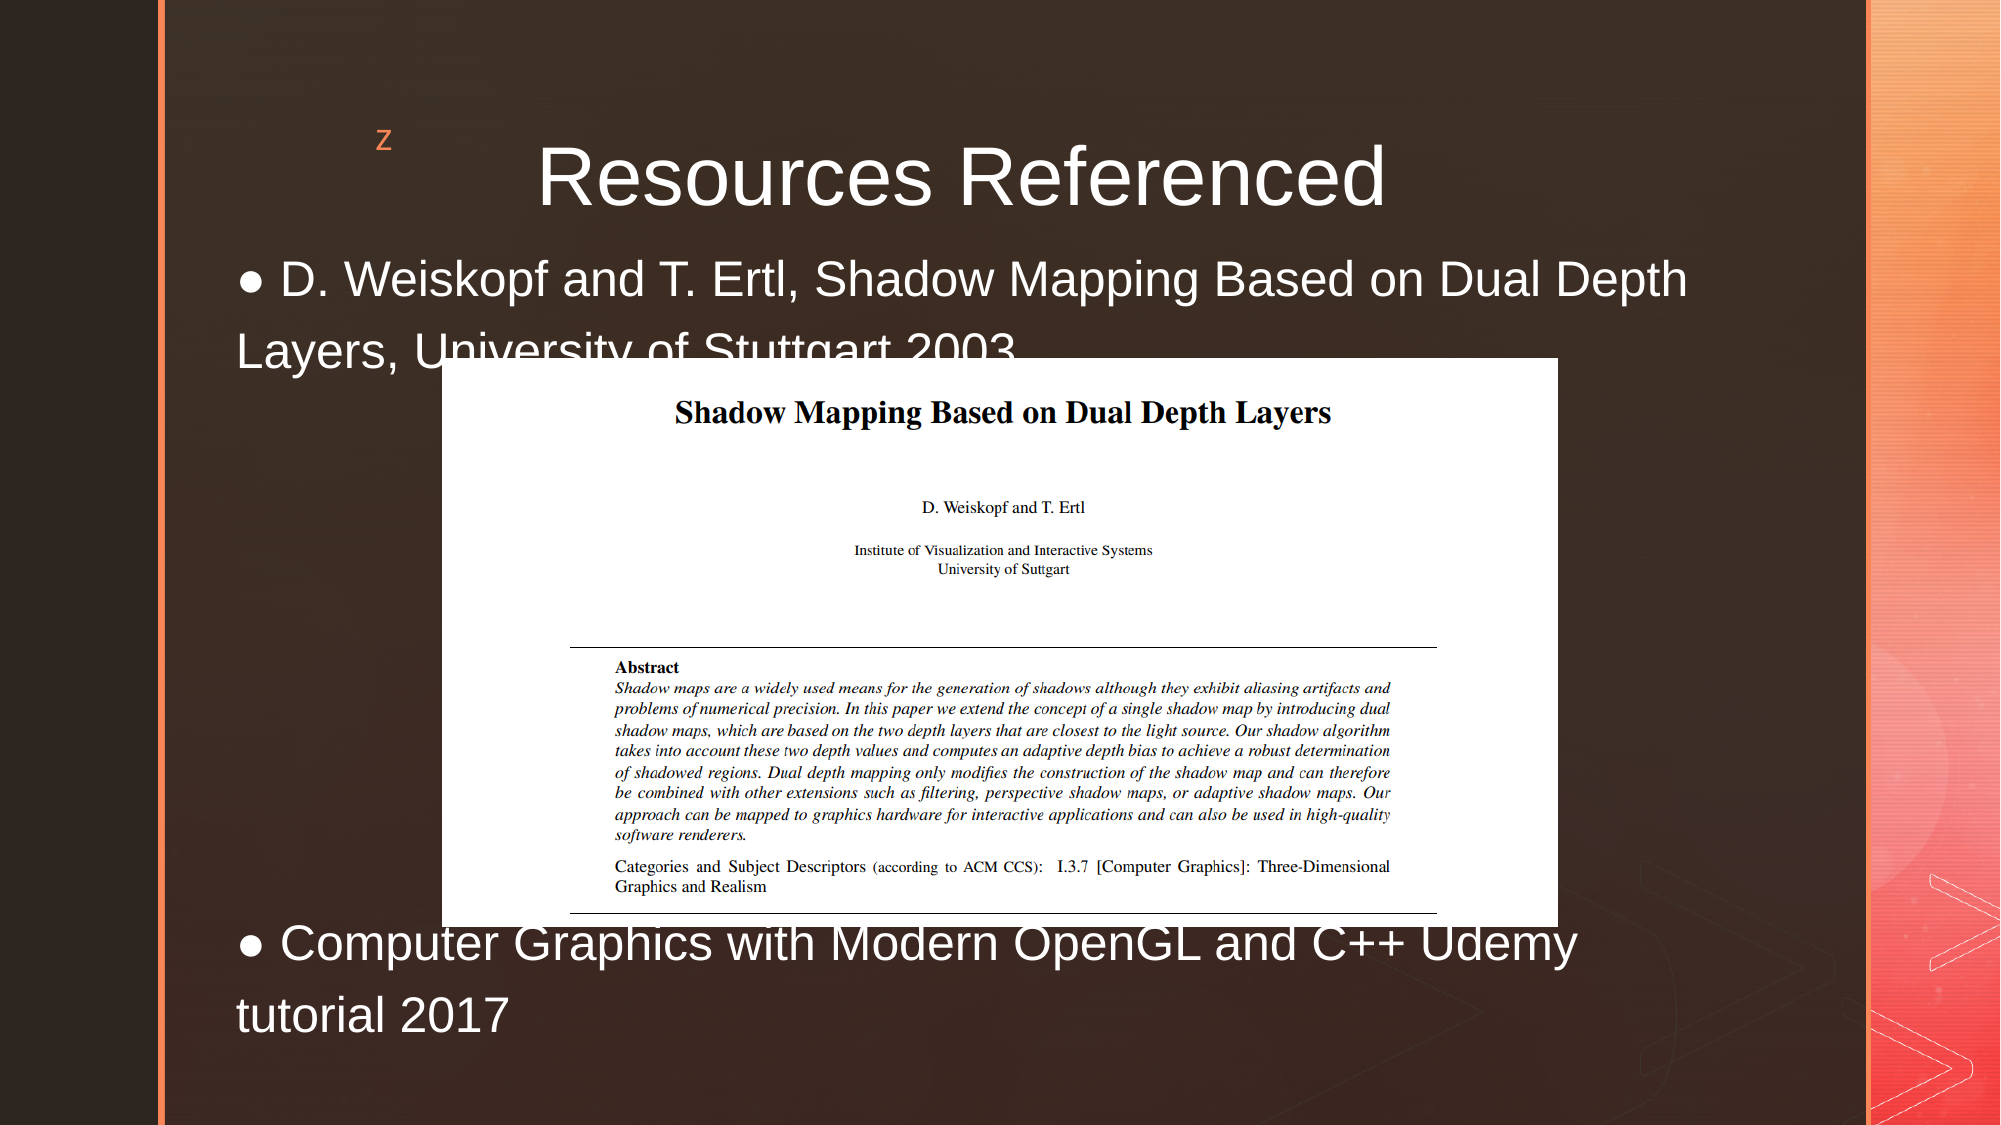

# Resources Referenced
● D. Weiskopf and T. Ertl, Shadow Mapping Based on Dual Depth Layers, University of Stuttgart 2003
● Computer Graphics with Modern OpenGL and C++ Udemy tutorial 2017